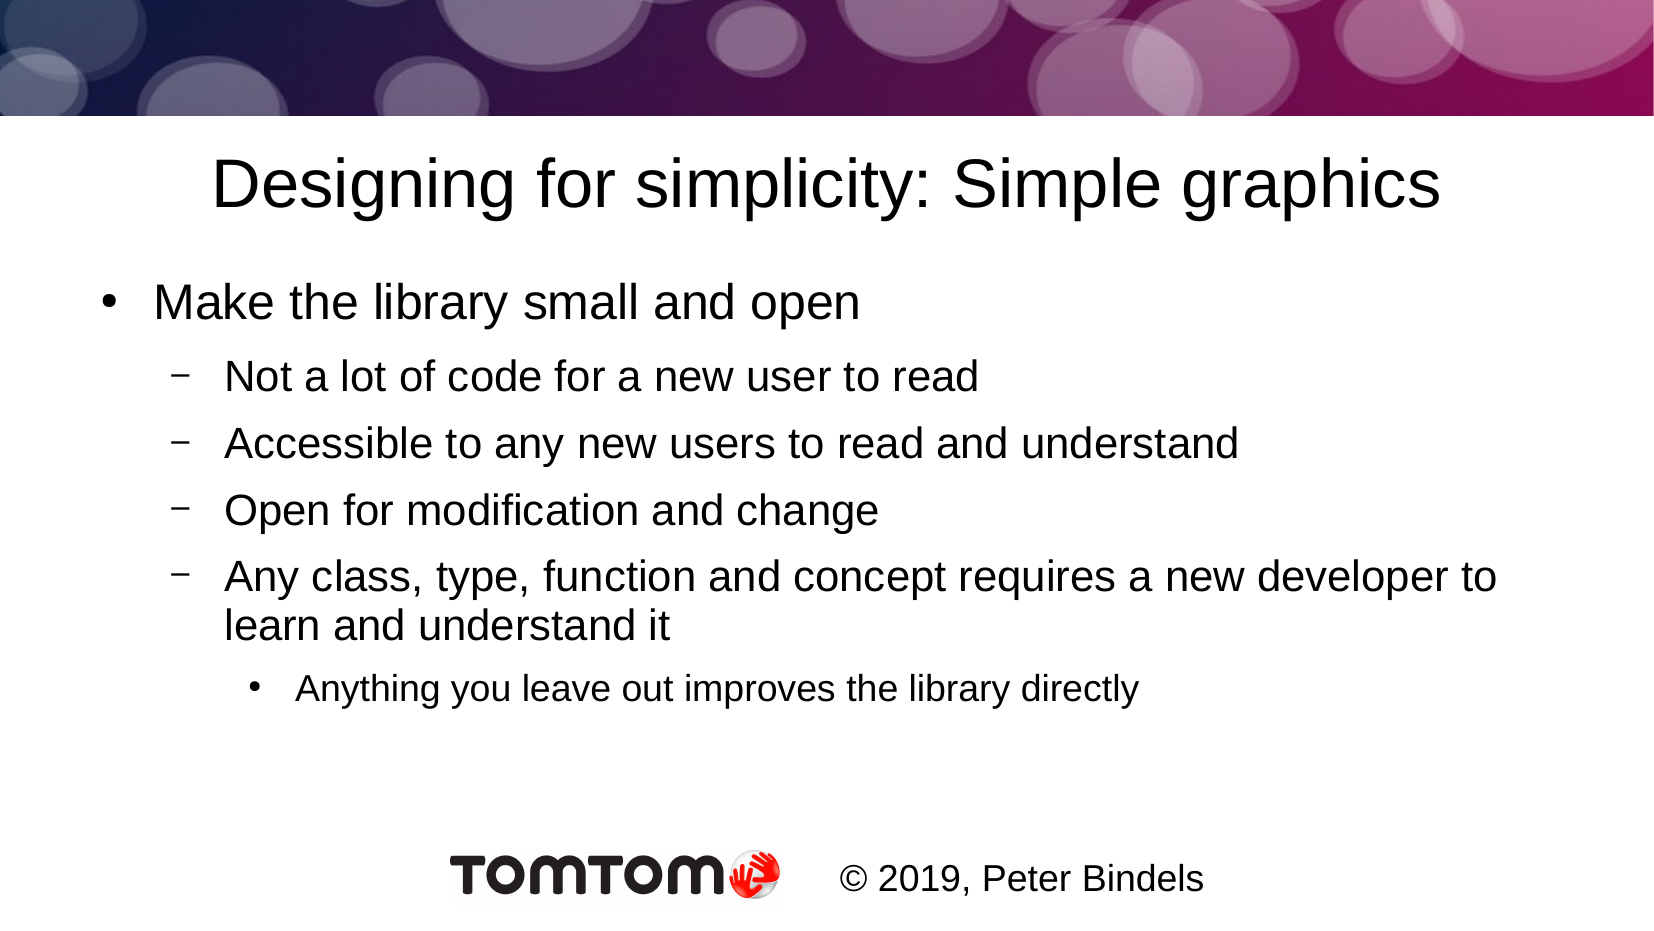

# Designing for simplicity: Simple graphics
Make the library small and open
Not a lot of code for a new user to read
Accessible to any new users to read and understand
Open for modification and change
Any class, type, function and concept requires a new developer to learn and understand it
Anything you leave out improves the library directly